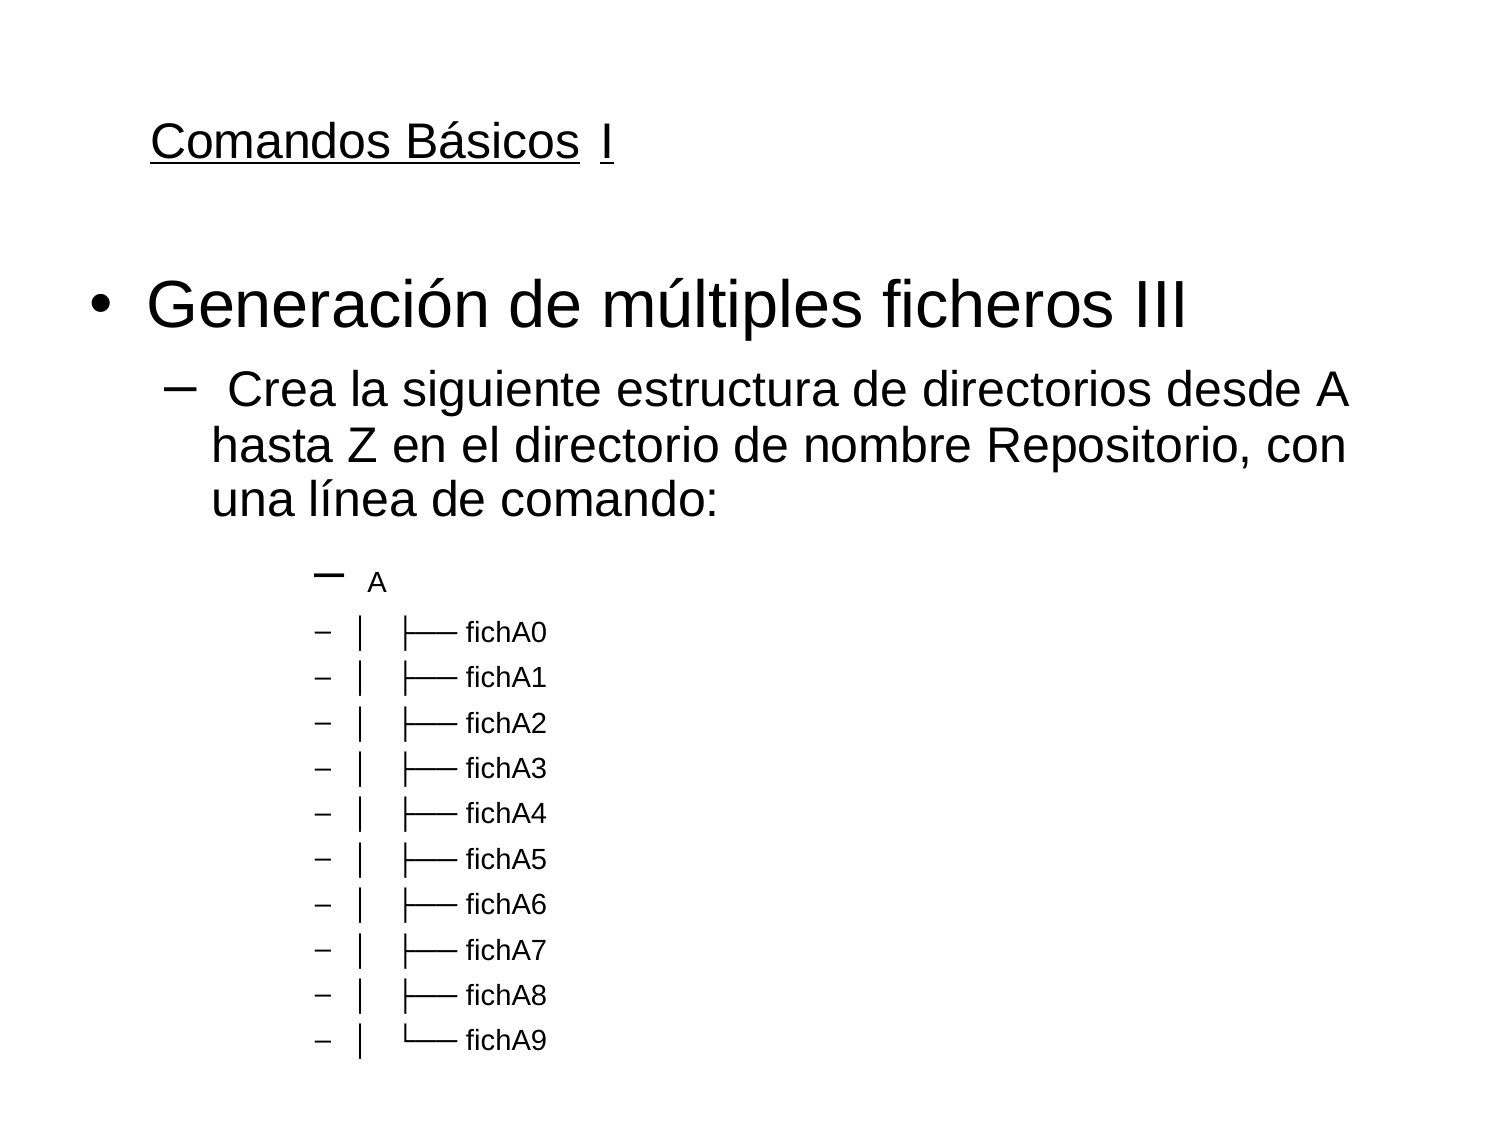

# Comandos Básicos	I
Generación de múltiples ficheros III
 Crea la siguiente estructura de directorios desde A hasta Z en el directorio de nombre Repositorio, con una línea de comando:
 A
│   ├── fichA0
│   ├── fichA1
│   ├── fichA2
│   ├── fichA3
│   ├── fichA4
│   ├── fichA5
│   ├── fichA6
│   ├── fichA7
│   ├── fichA8
│   └── fichA9